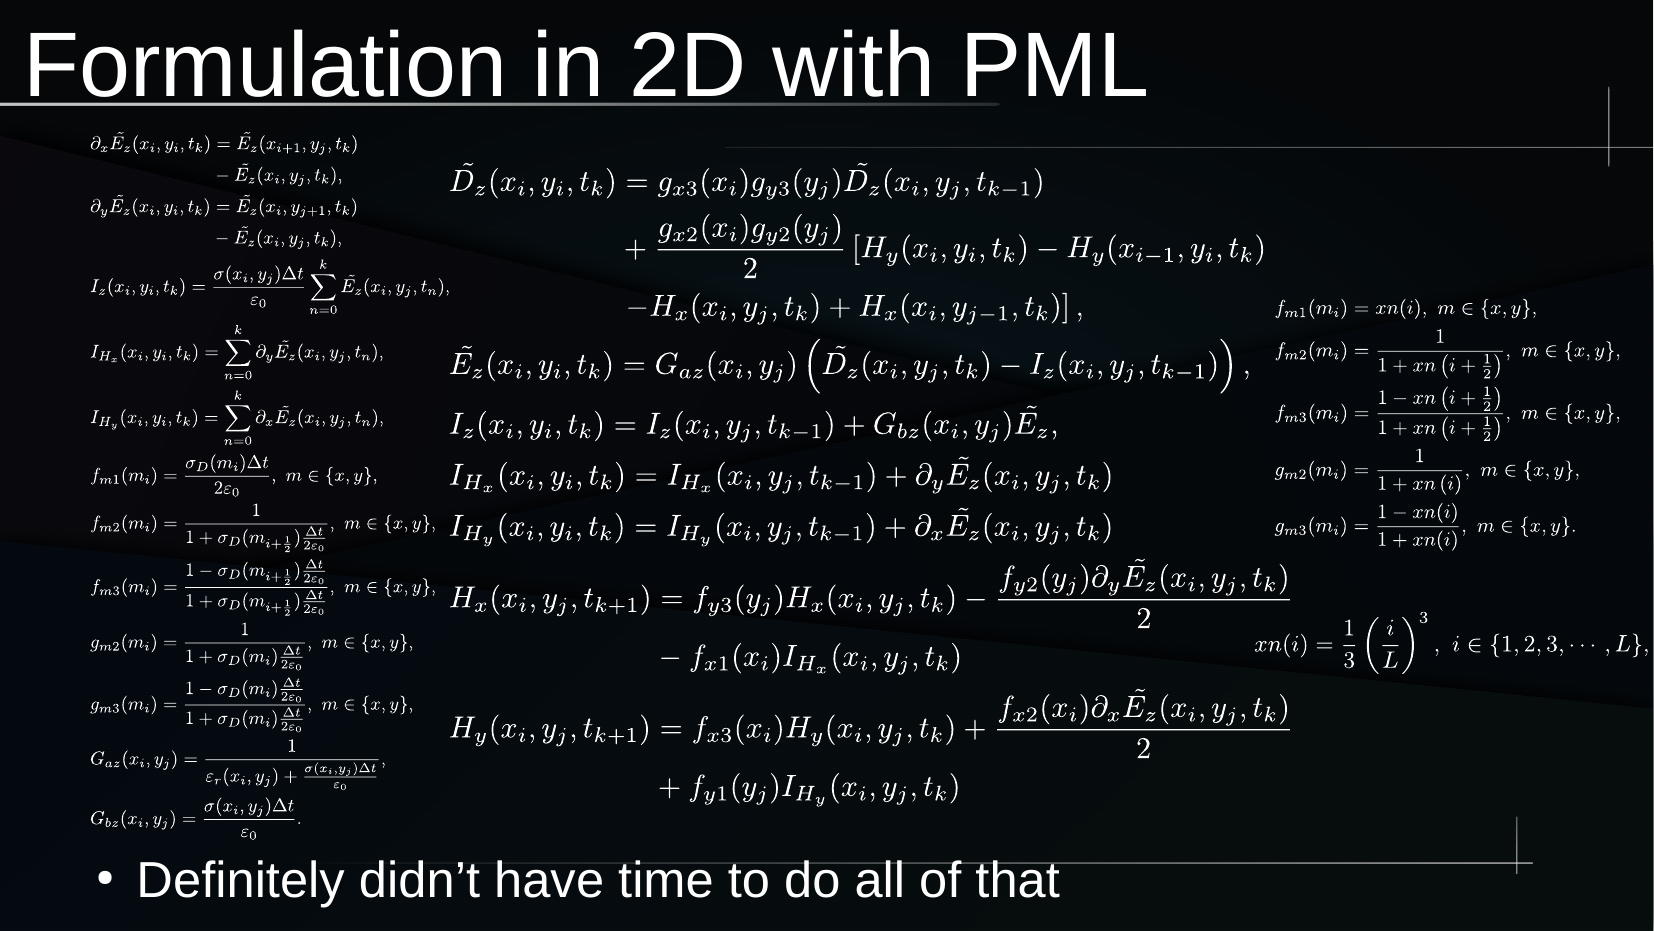

# Formulation in 2D with PML
Definitely didn’t have time to do all of that